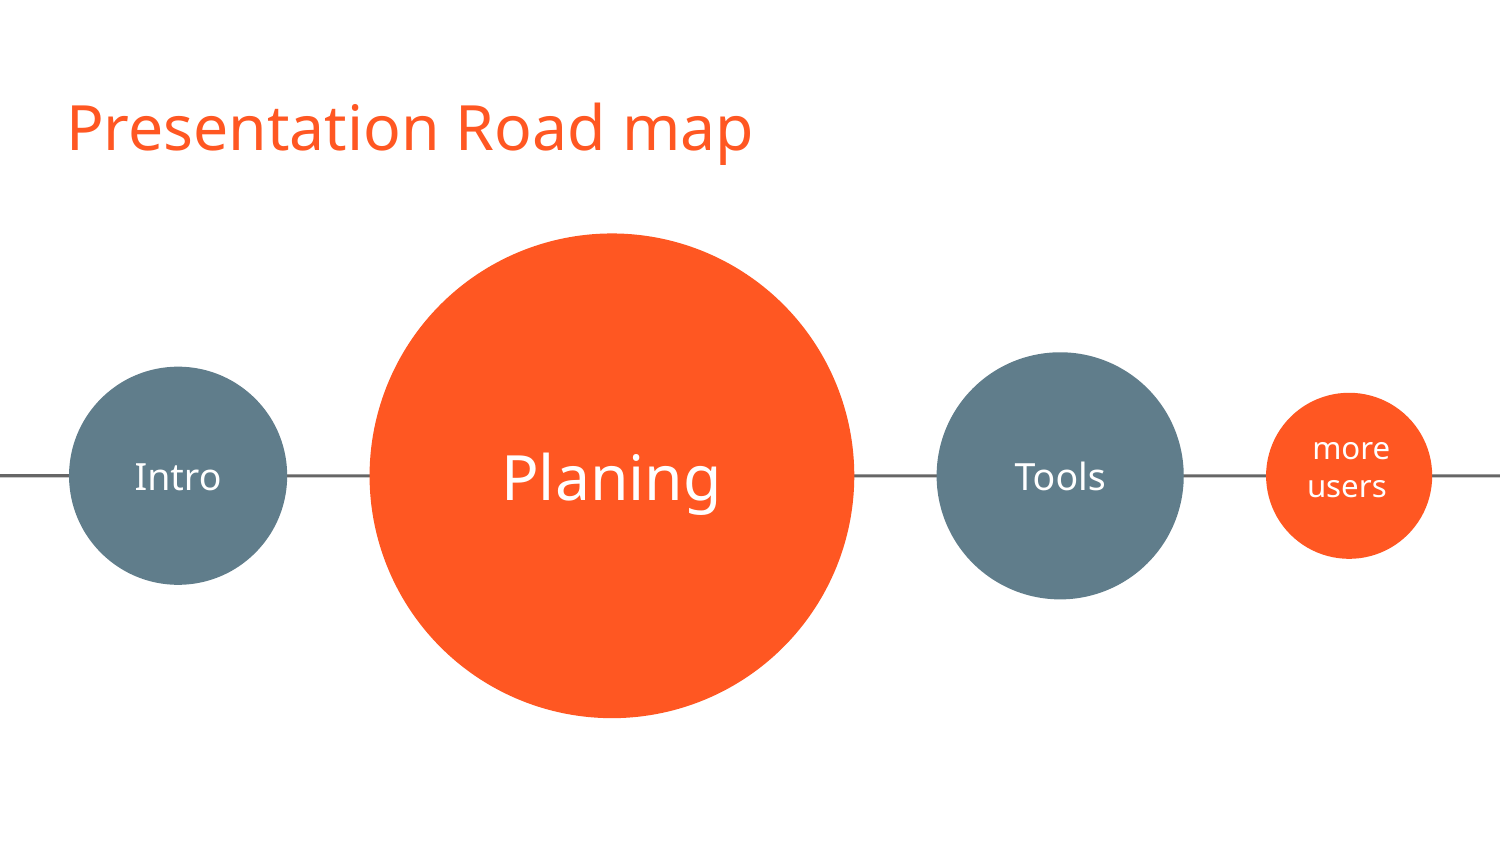

# Presentation Road map
 more users
Intro
Planing
Tools